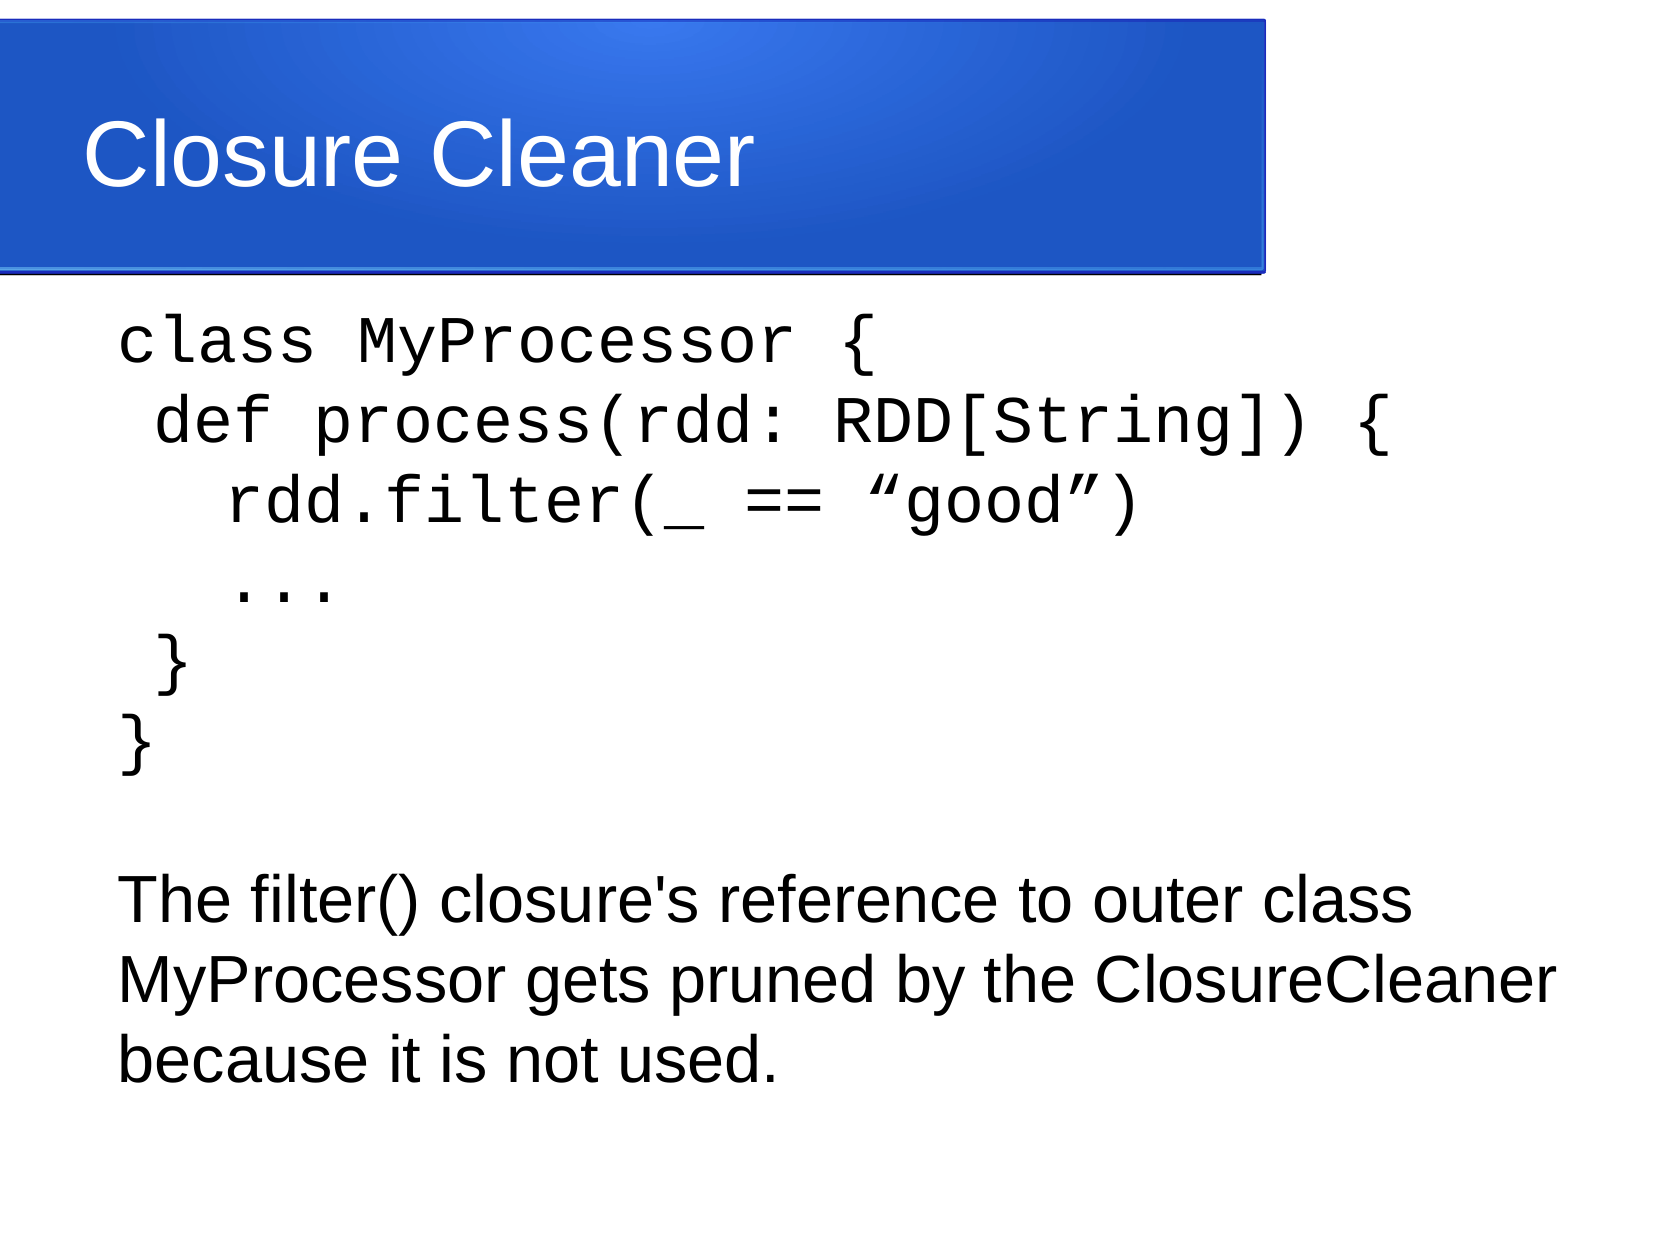

Closure Cleaner
class MyProcessor {
def process(rdd: RDD[String]) {
rdd.filter(_ == “good”)
...
}
}
The filter() closure's reference to outer class MyProcessor gets pruned by the ClosureCleaner because it is not used.